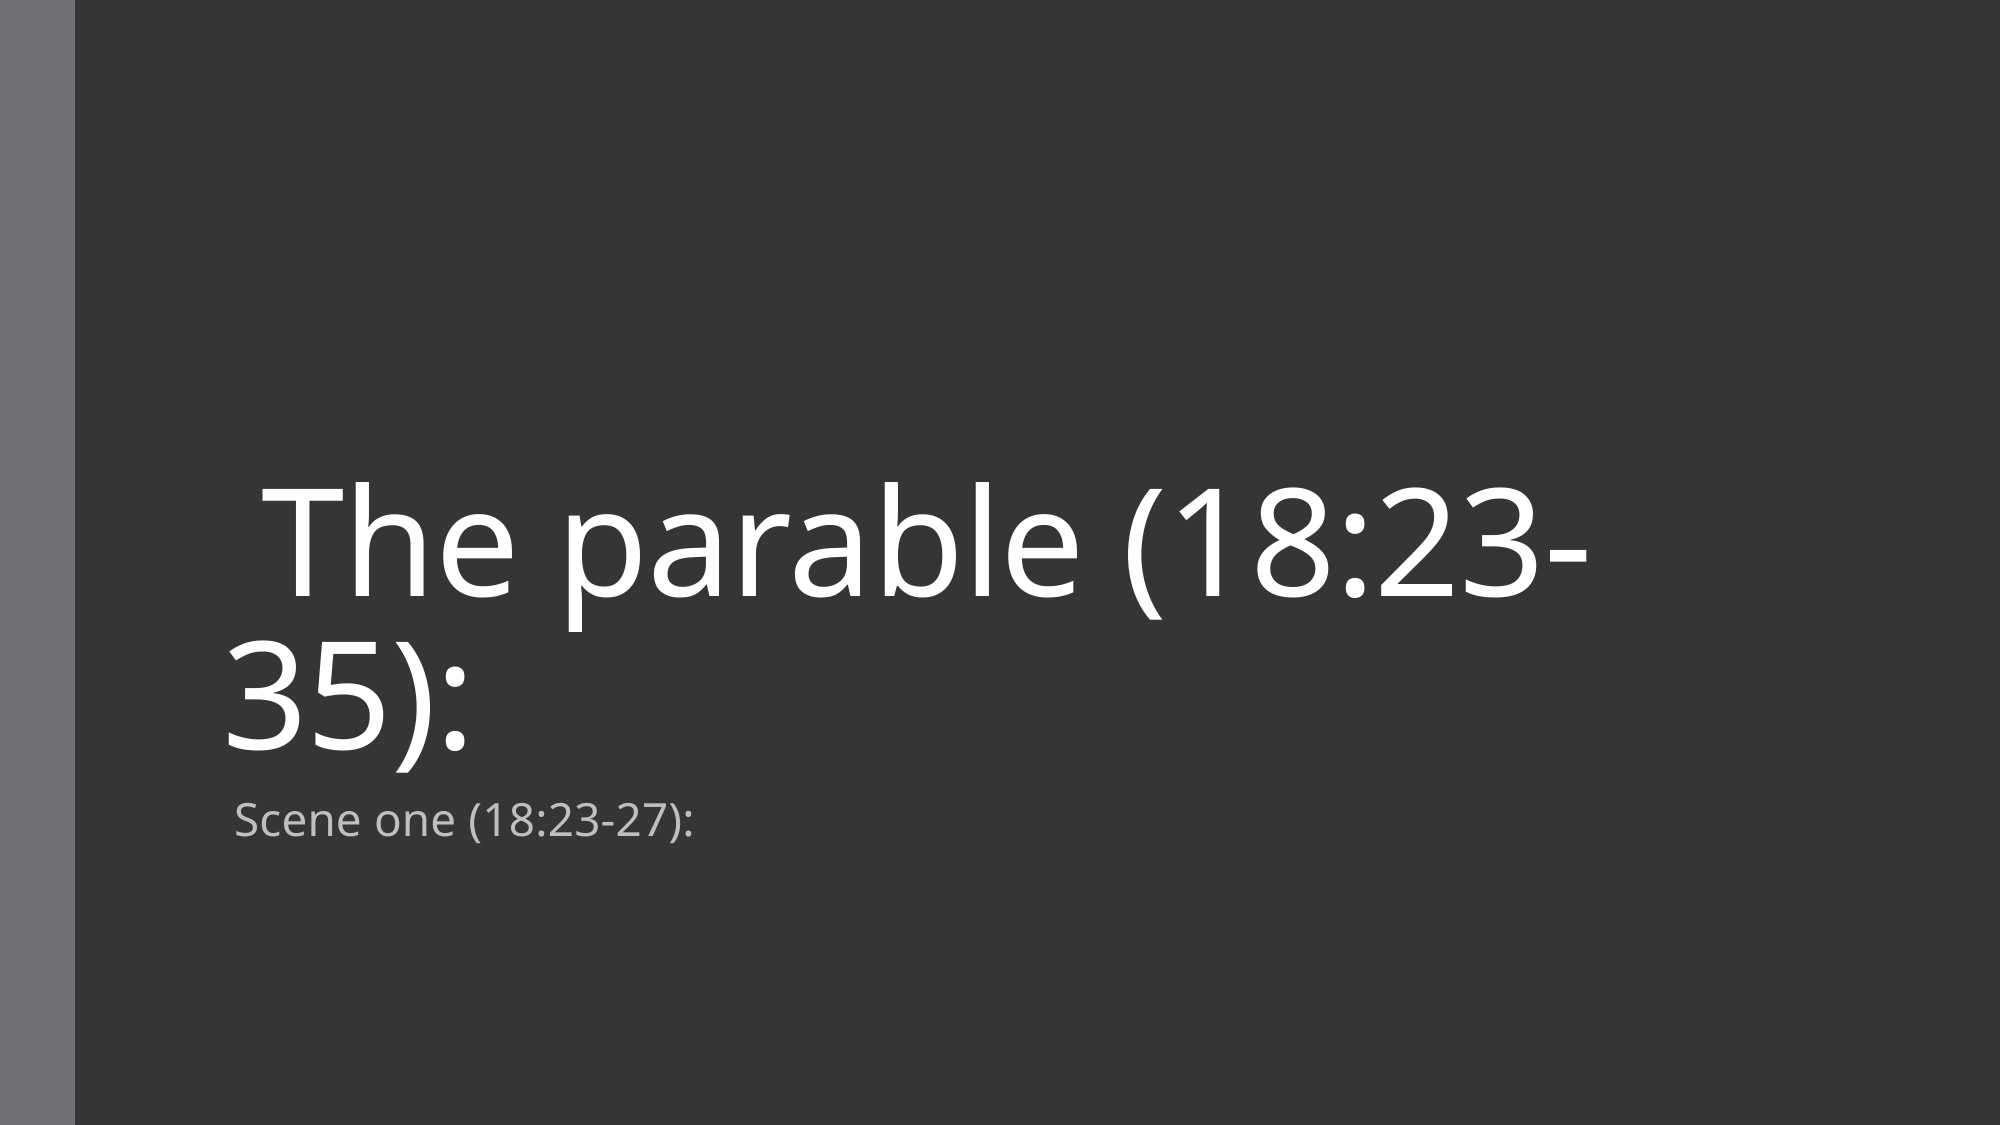

# The parable (18:23-35):
 Scene one (18:23-27):